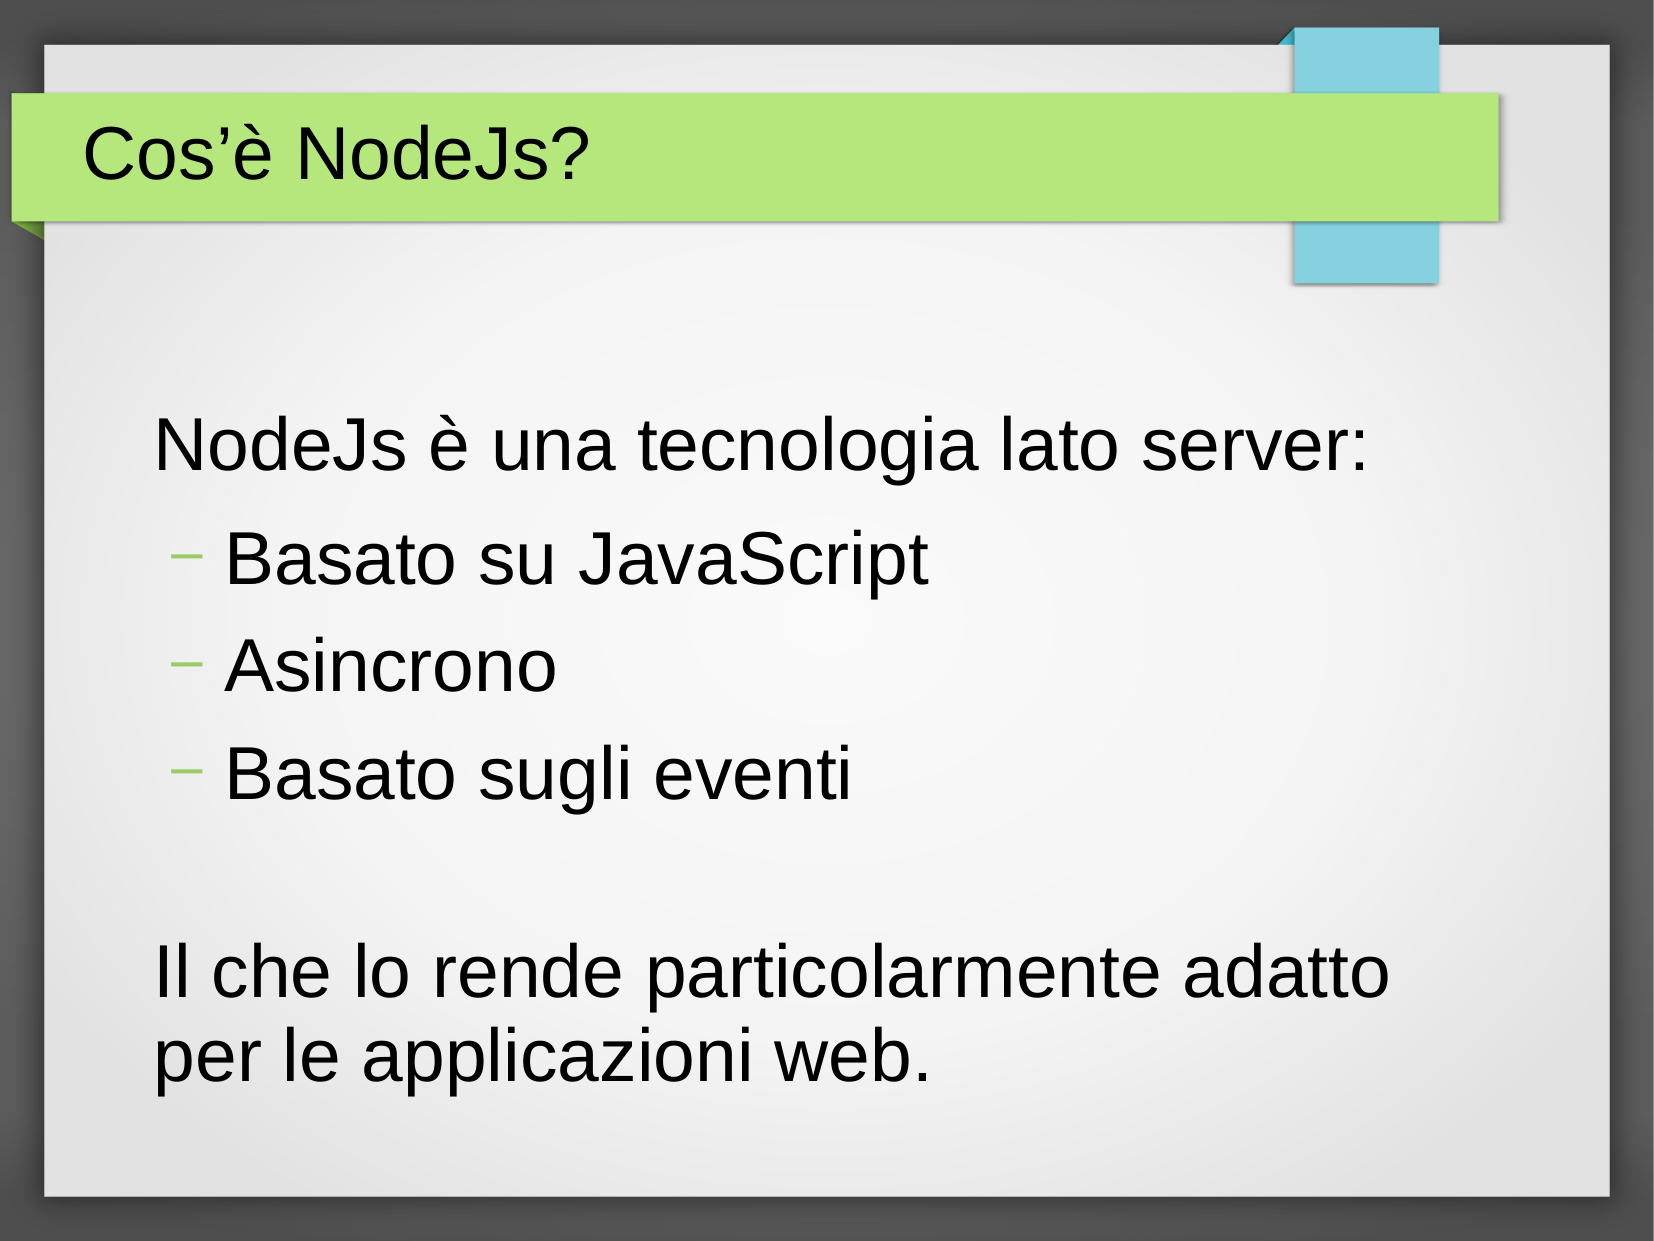

# Cos’è NodeJs?
NodeJs è una tecnologia lato server:
Basato su JavaScript
Asincrono
Basato sugli eventi
Il che lo rende particolarmente adatto per le applicazioni web.